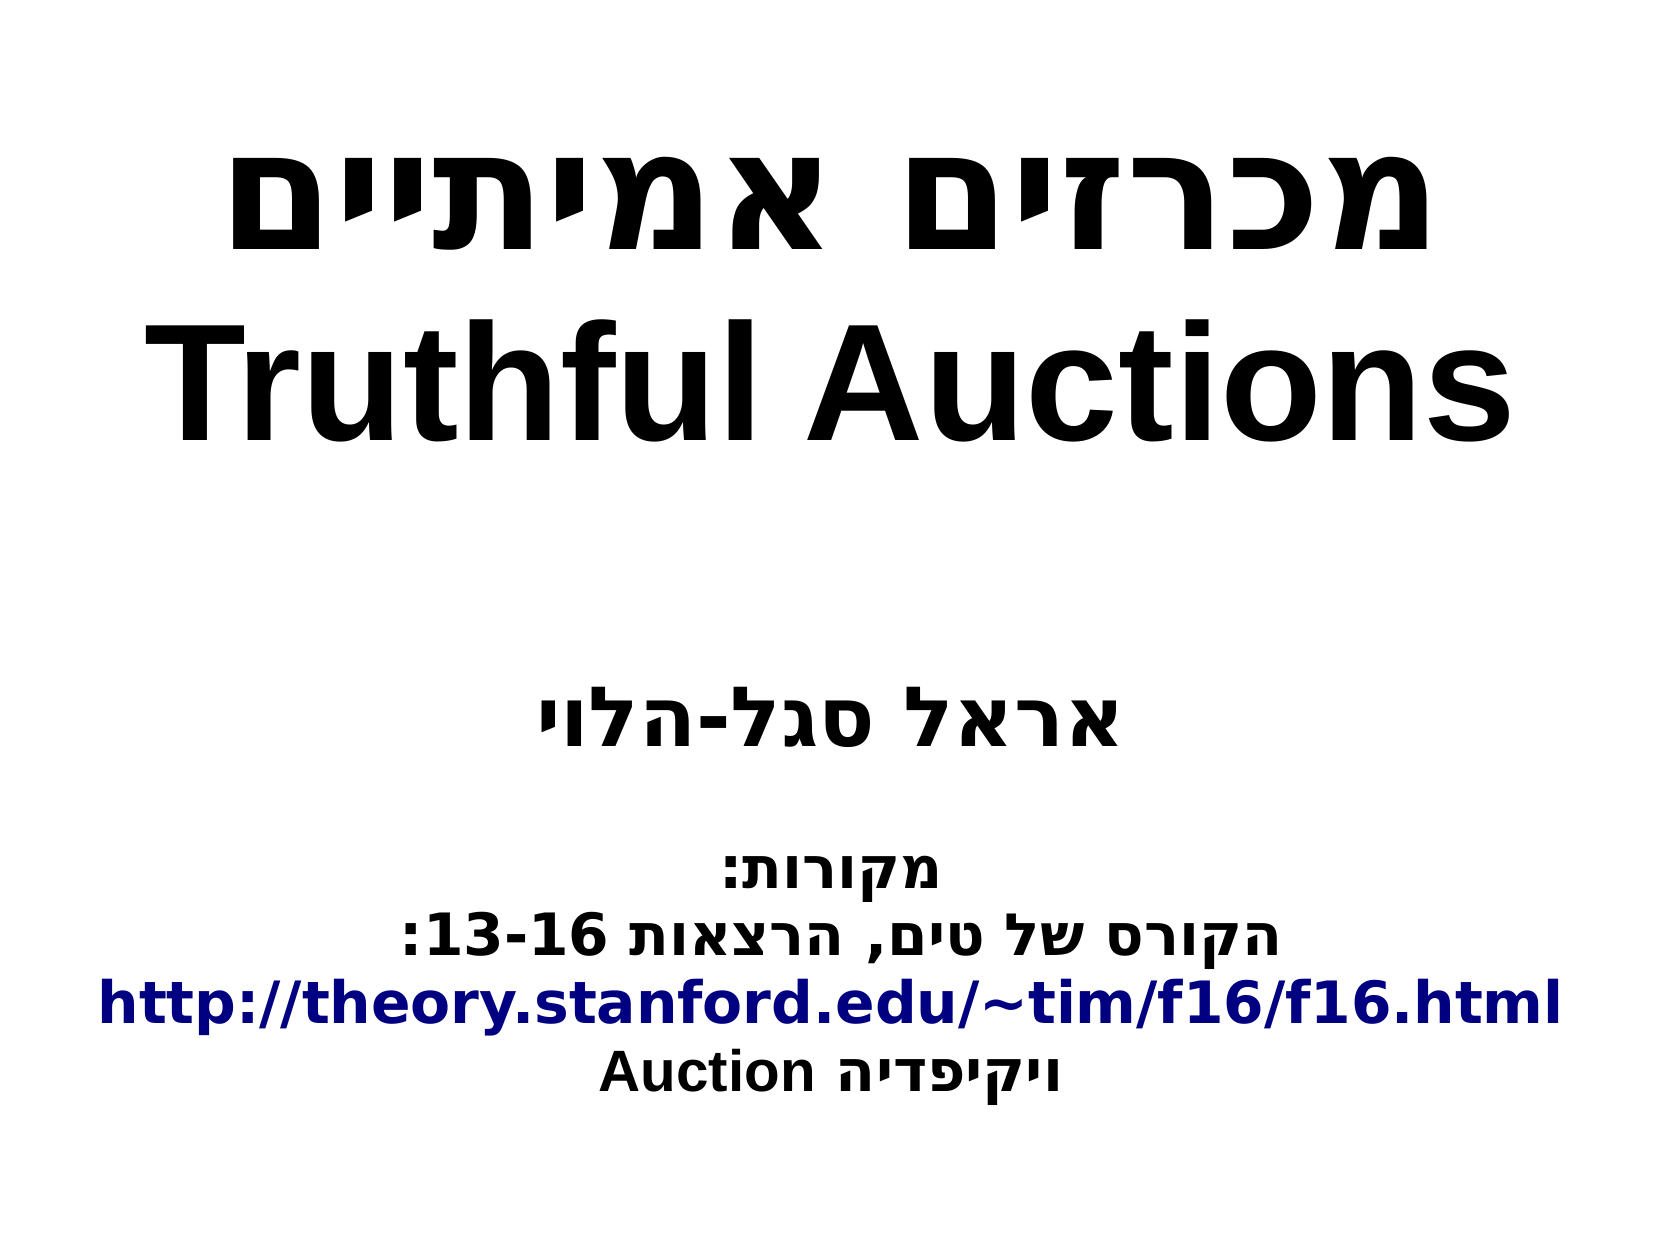

# מכרזים אמיתיים Truthful Auctions אראל סגל-הלוי מקורות: הקורס של טים, הרצאות 13-16: http://theory.stanford.edu/~tim/f16/f16.html ויקיפדיה Auction